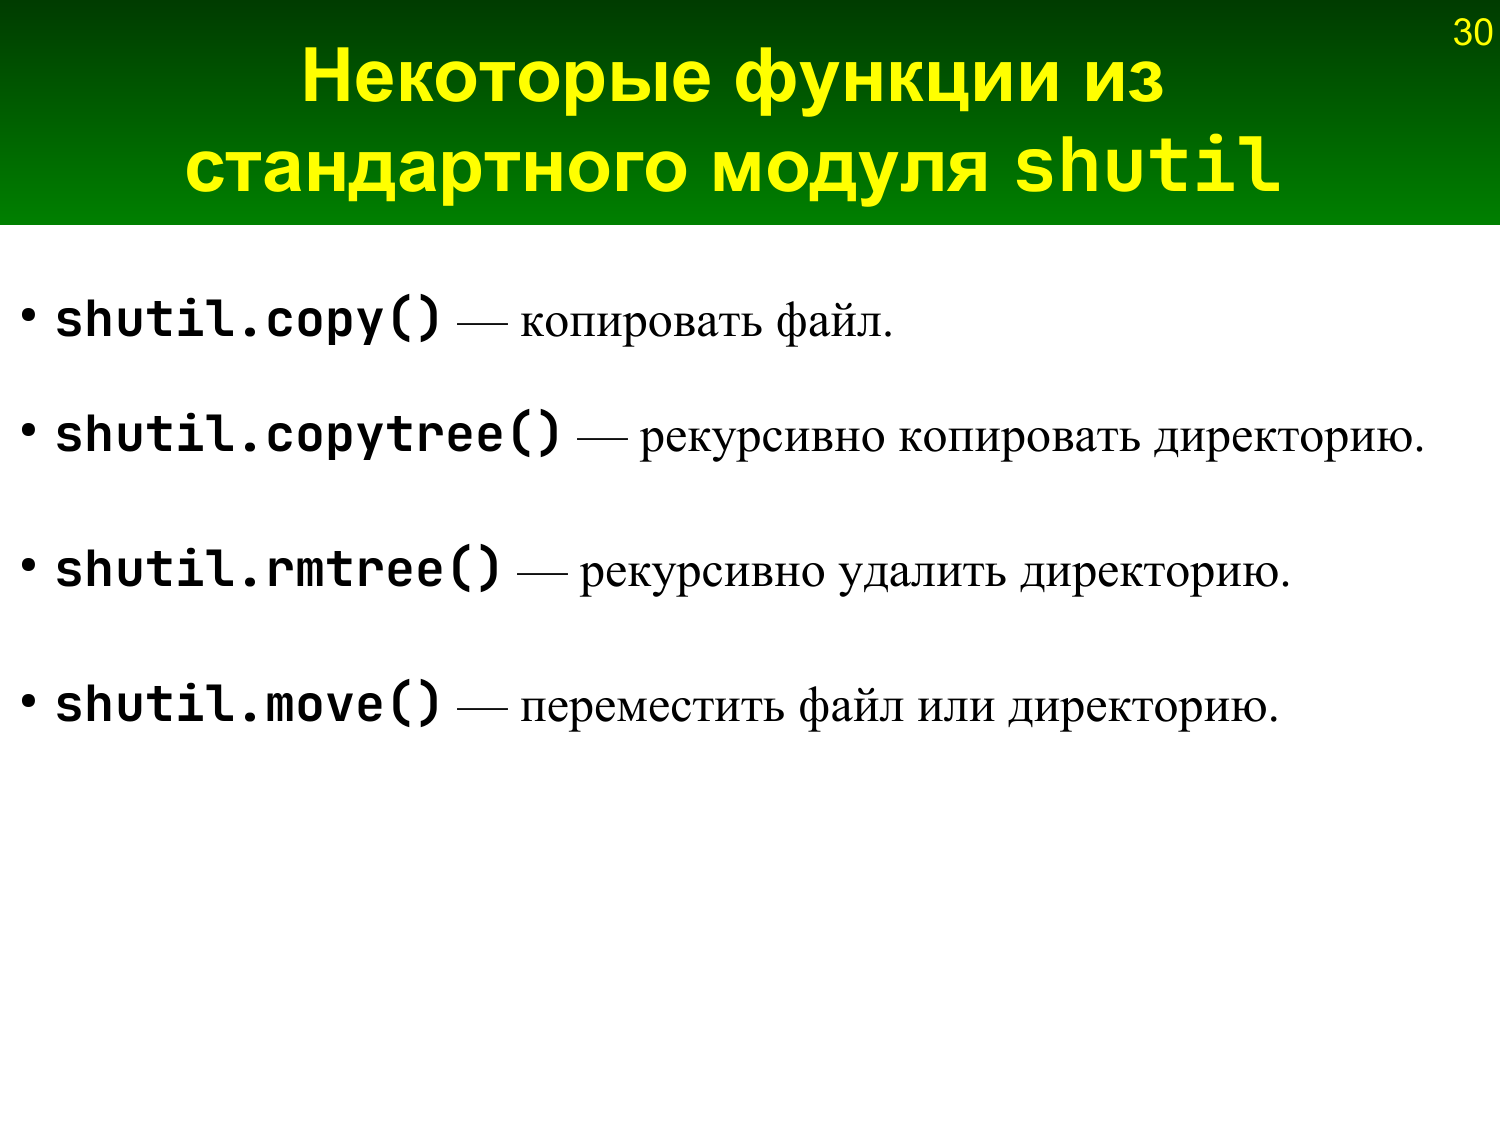

# Некоторые функции из стандартного модуля shutil
shutil.copy() — копировать файл.
shutil.copytree() — рекурсивно копировать директорию.
shutil.rmtree() — рекурсивно удалить директорию.
shutil.move() — переместить файл или директорию.